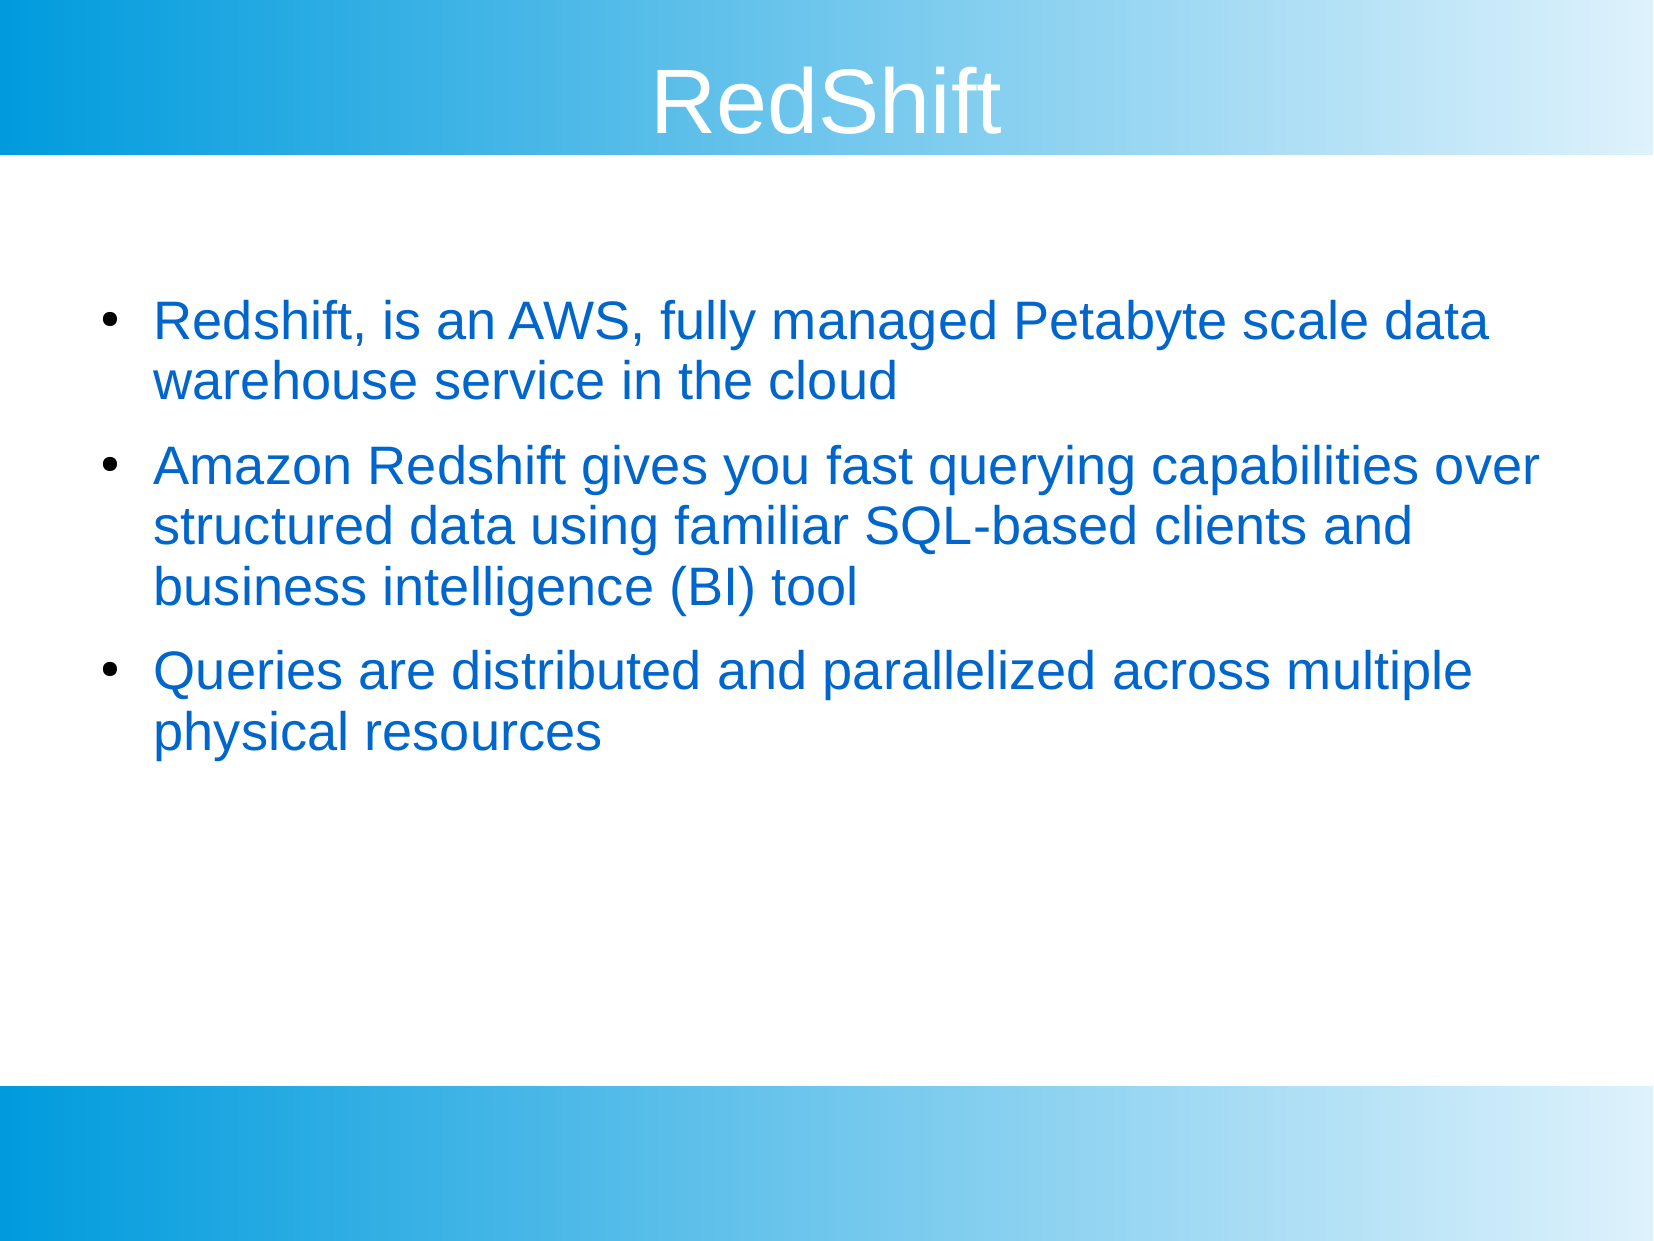

# RedShift
Redshift, is an AWS, fully managed Petabyte scale data warehouse service in the cloud
Amazon Redshift gives you fast querying capabilities over structured data using familiar SQL-based clients and business intelligence (BI) tool
Queries are distributed and parallelized across multiple physical resources